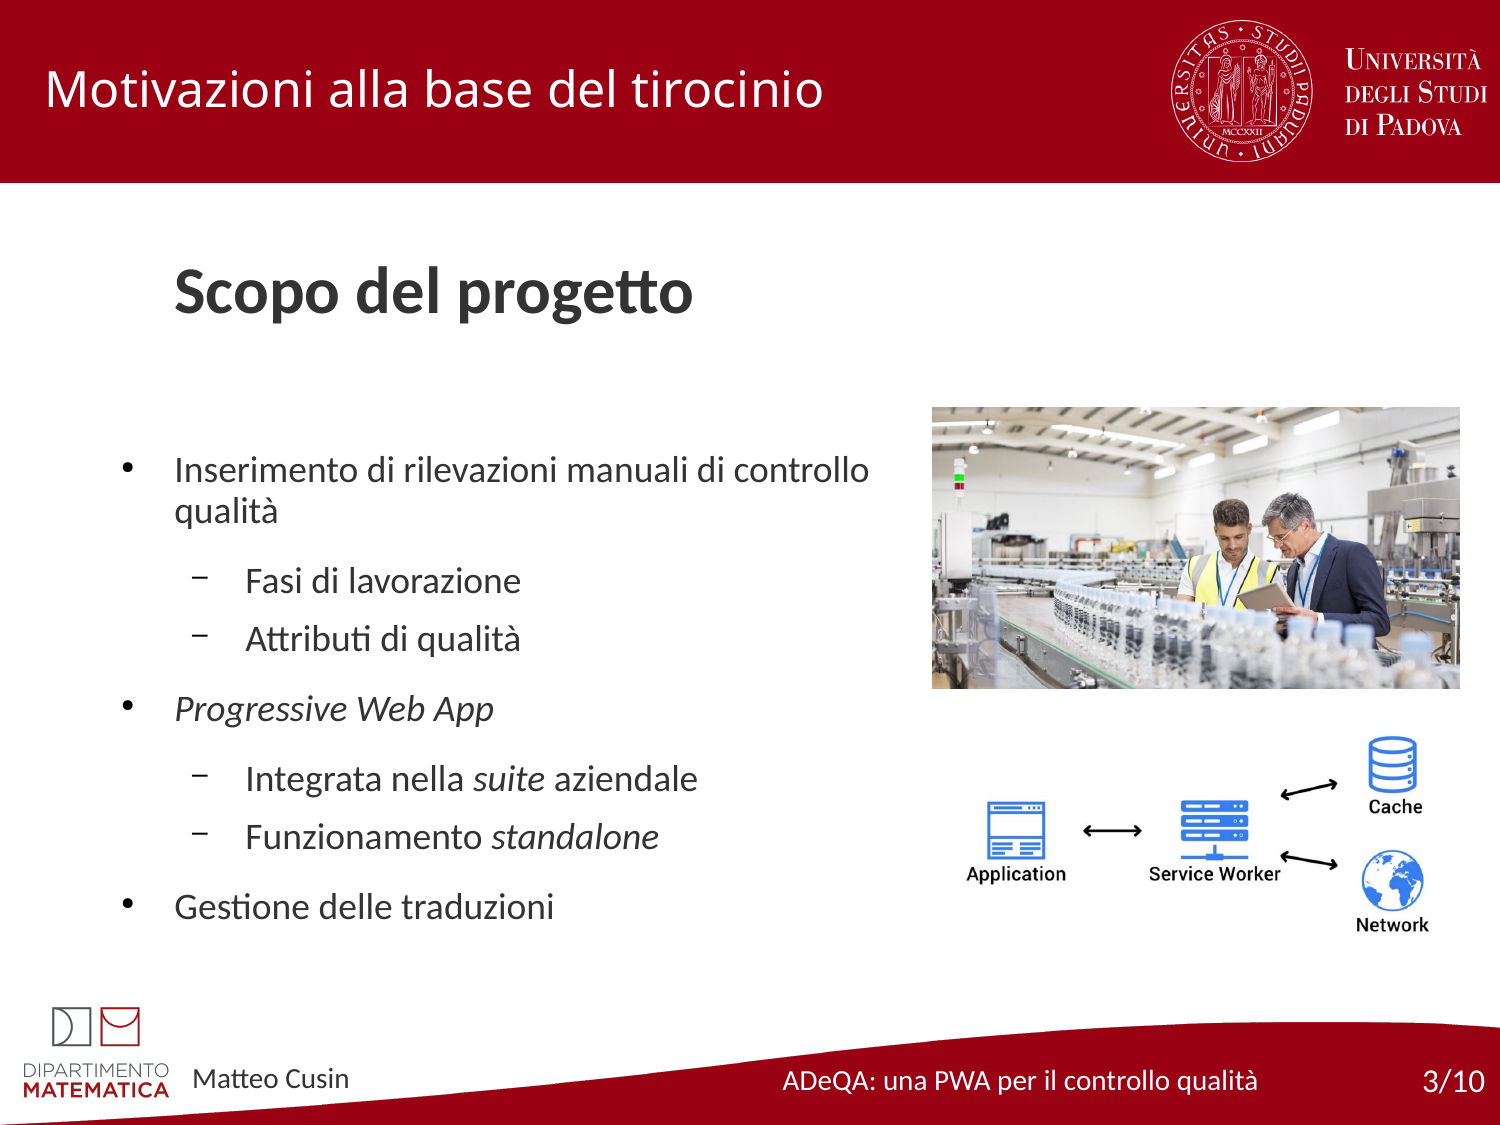

# Motivazioni alla base del tirocinio
Scopo del progetto
Inserimento di rilevazioni manuali di controllo qualità
Fasi di lavorazione
Attributi di qualità
Progressive Web App
Integrata nella suite aziendale
Funzionamento standalone
Gestione delle traduzioni
Matteo Cusin
ADeQA: una PWA per il controllo qualità
3/10